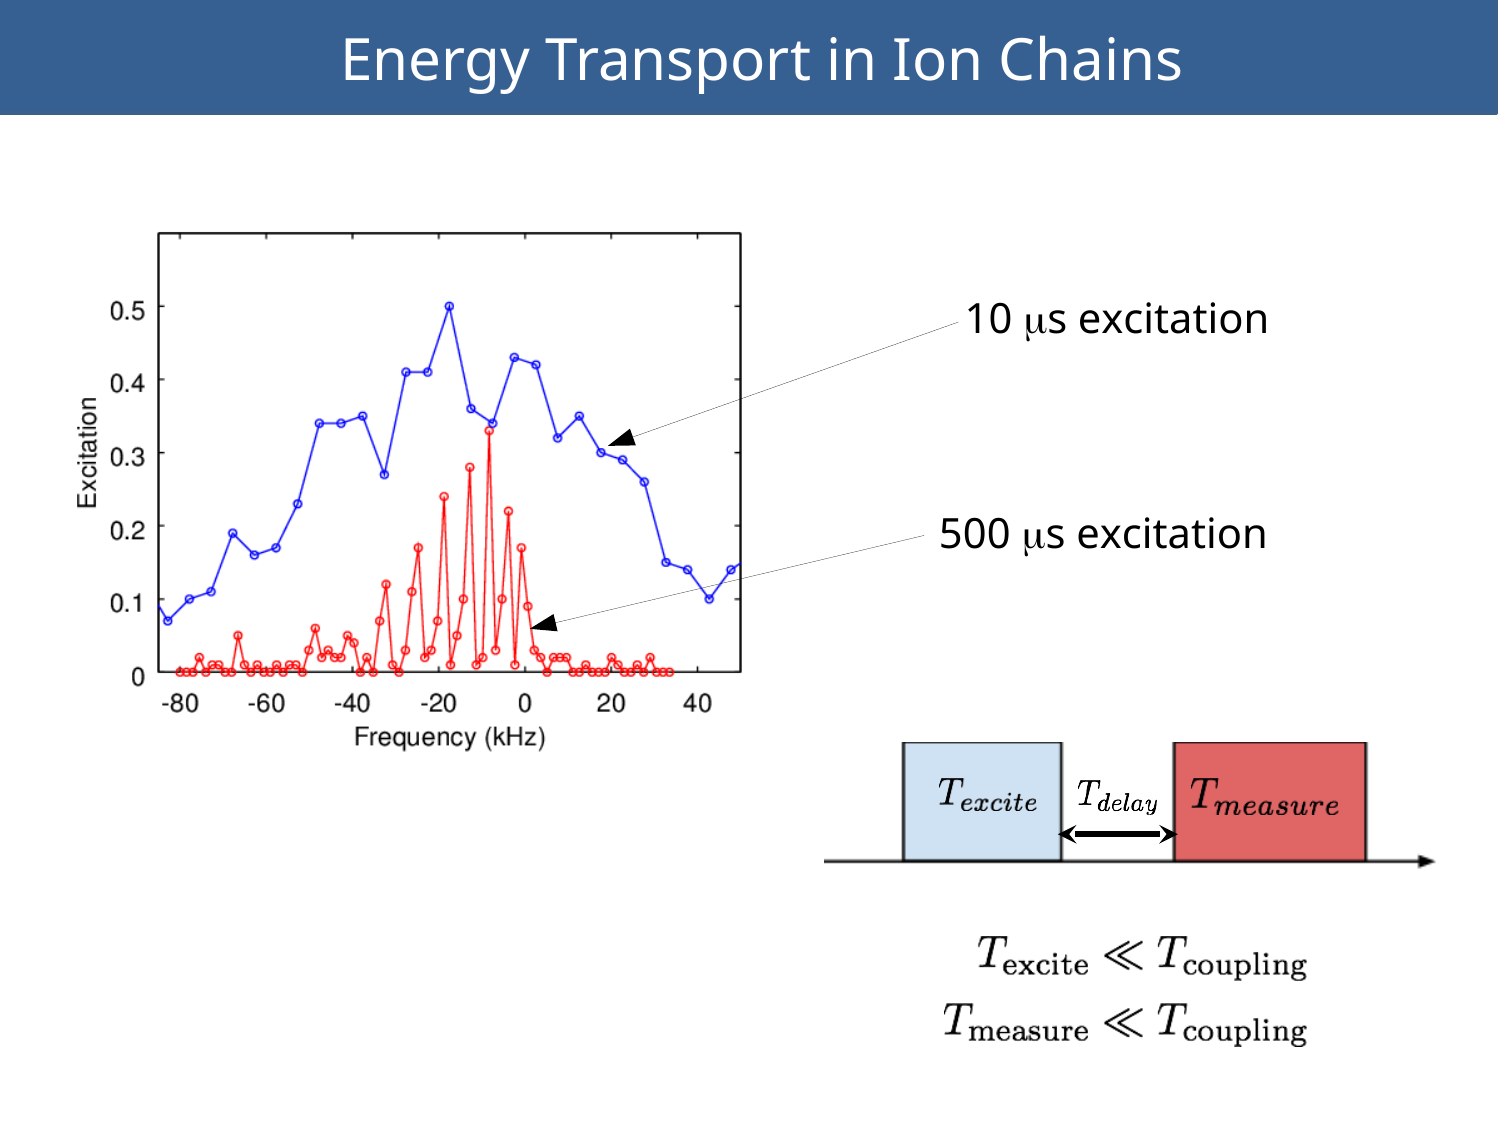

# Energy Transport in Ion Chains
 10 ms excitation
500 ms excitation